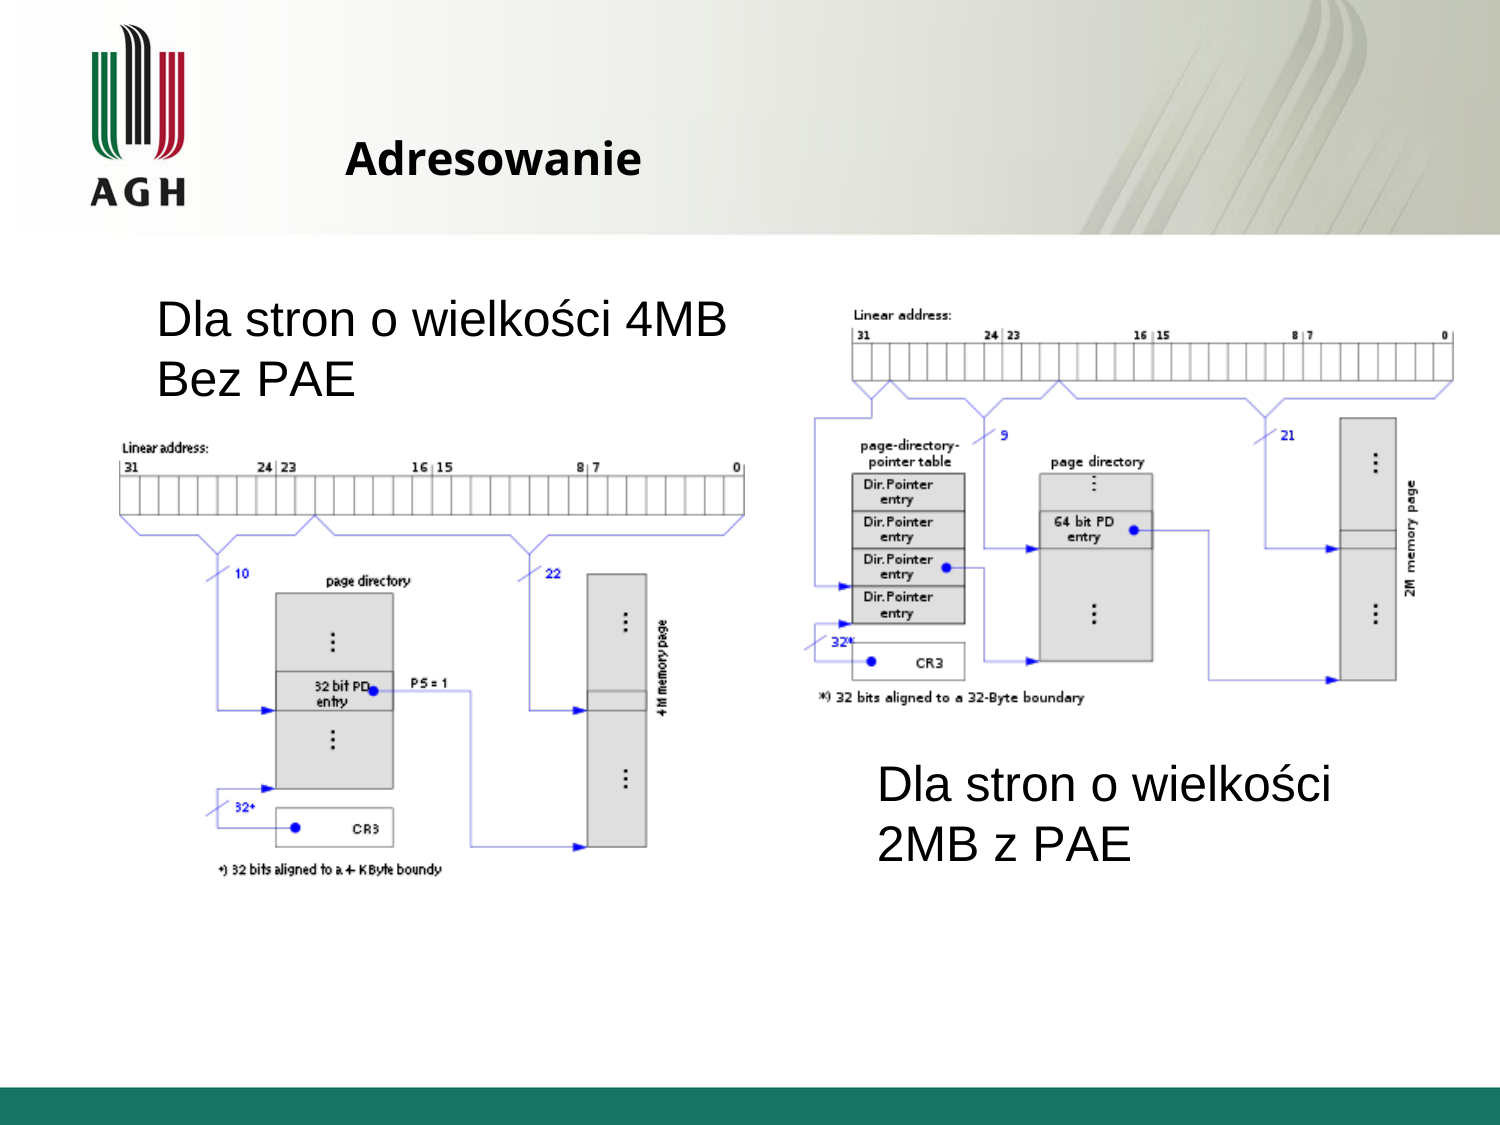

# Adresowanie
Dla stron o wielkości 4MB
Bez PAE
Dla stron o wielkości 2MB z PAE